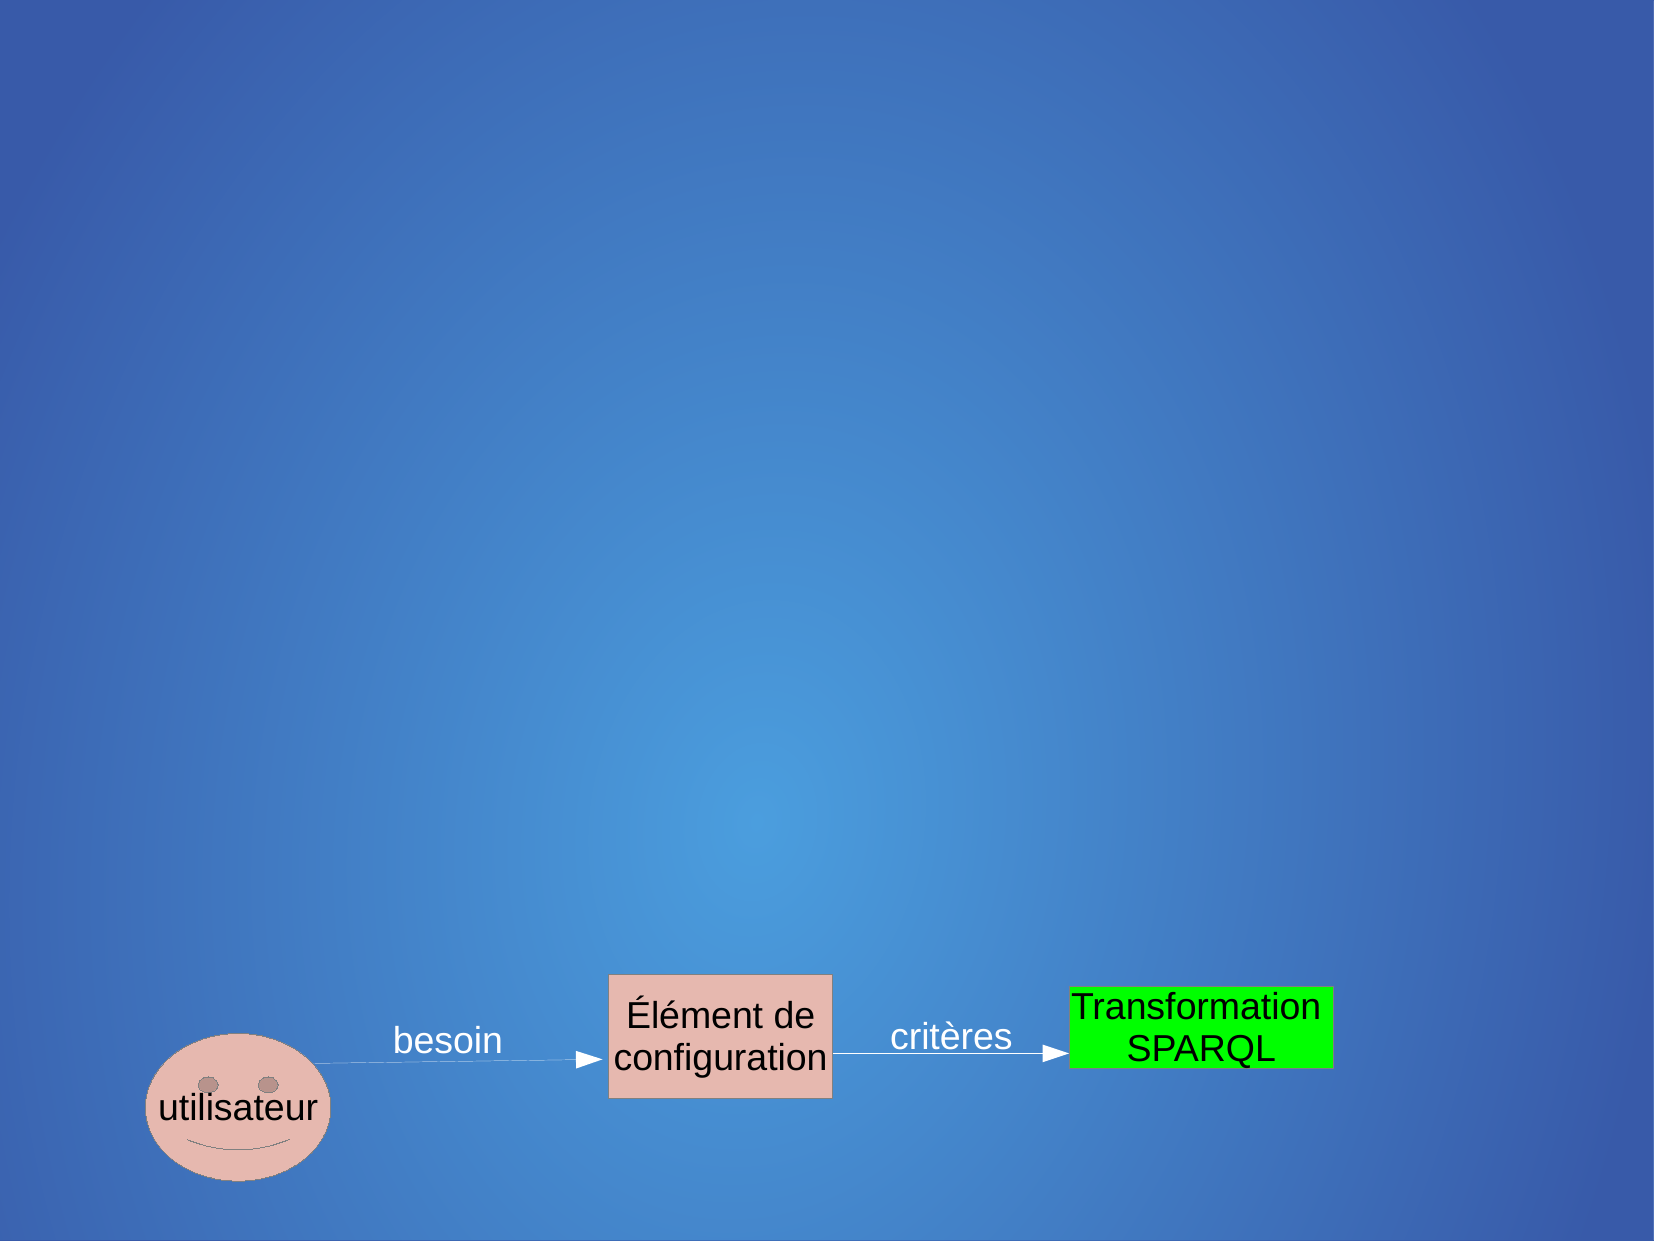

Élément de
configuration
Transformation
SPARQL
critères
besoin
utilisateur